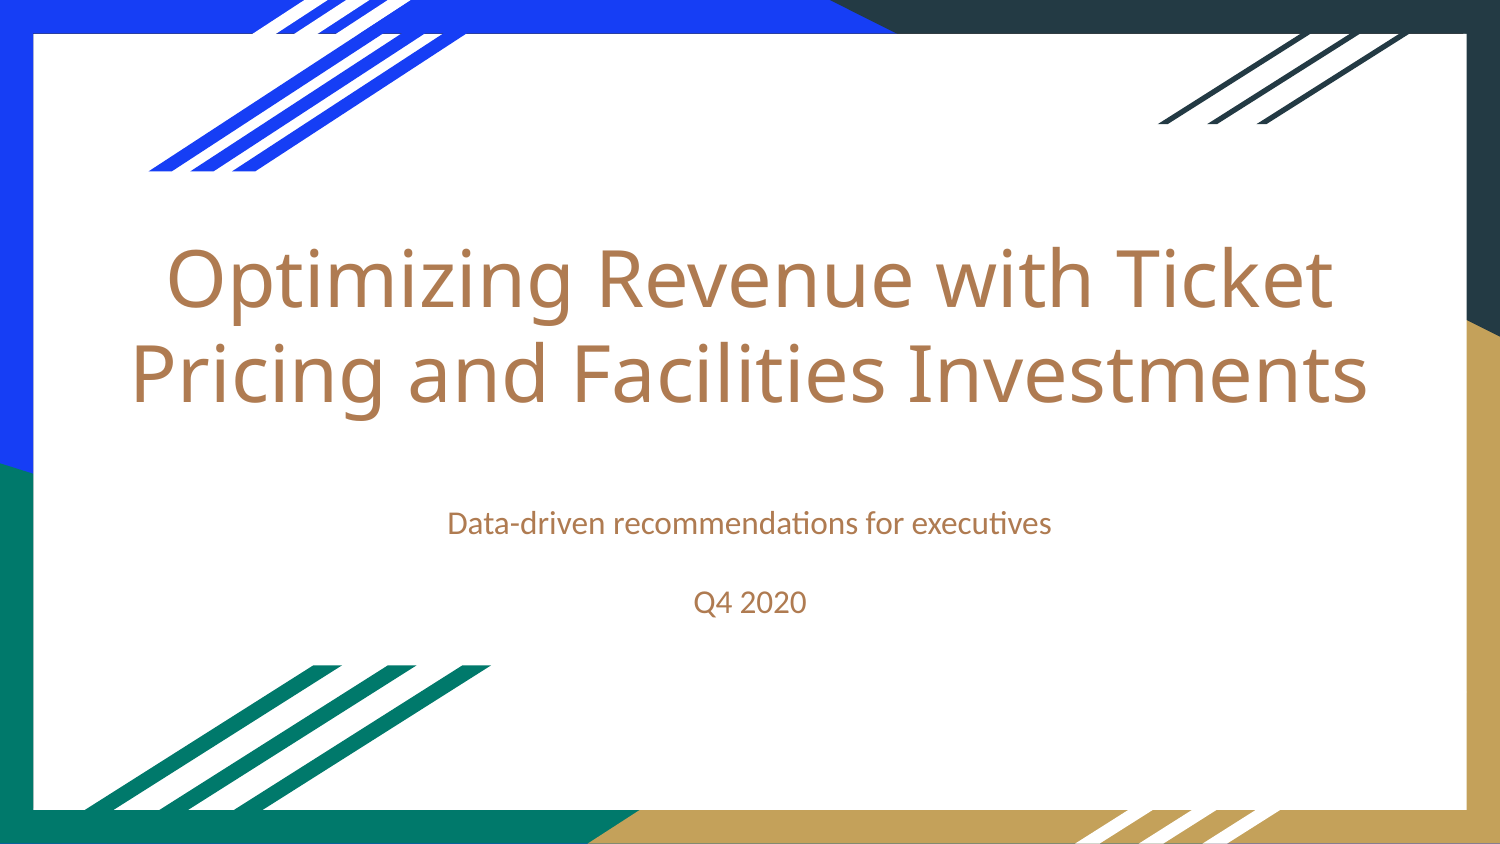

# Optimizing Revenue with Ticket Pricing and Facilities Investments
Data-driven recommendations for executives
Q4 2020